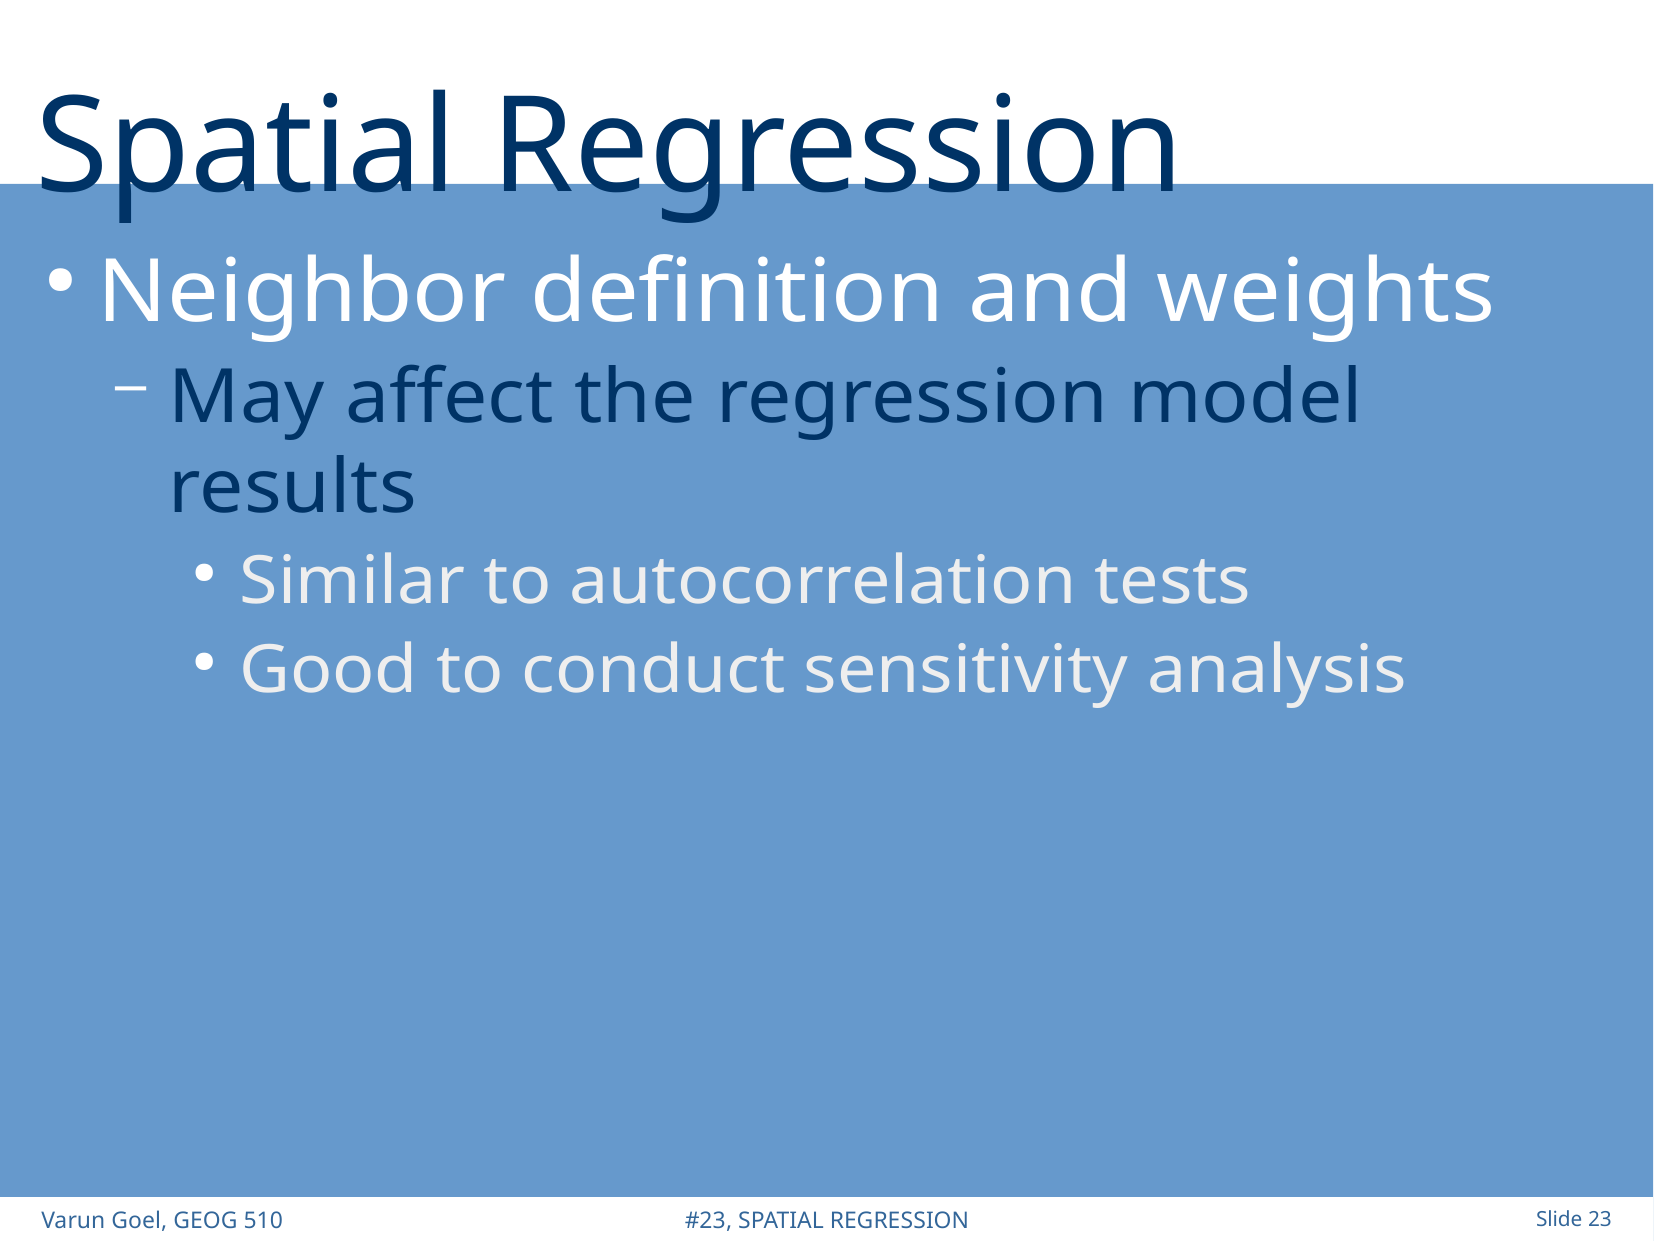

# Spatial Regression
Neighbor definition and weights
May affect the regression model results
Similar to autocorrelation tests
Good to conduct sensitivity analysis
#23, SPATIAL REGRESSION
23